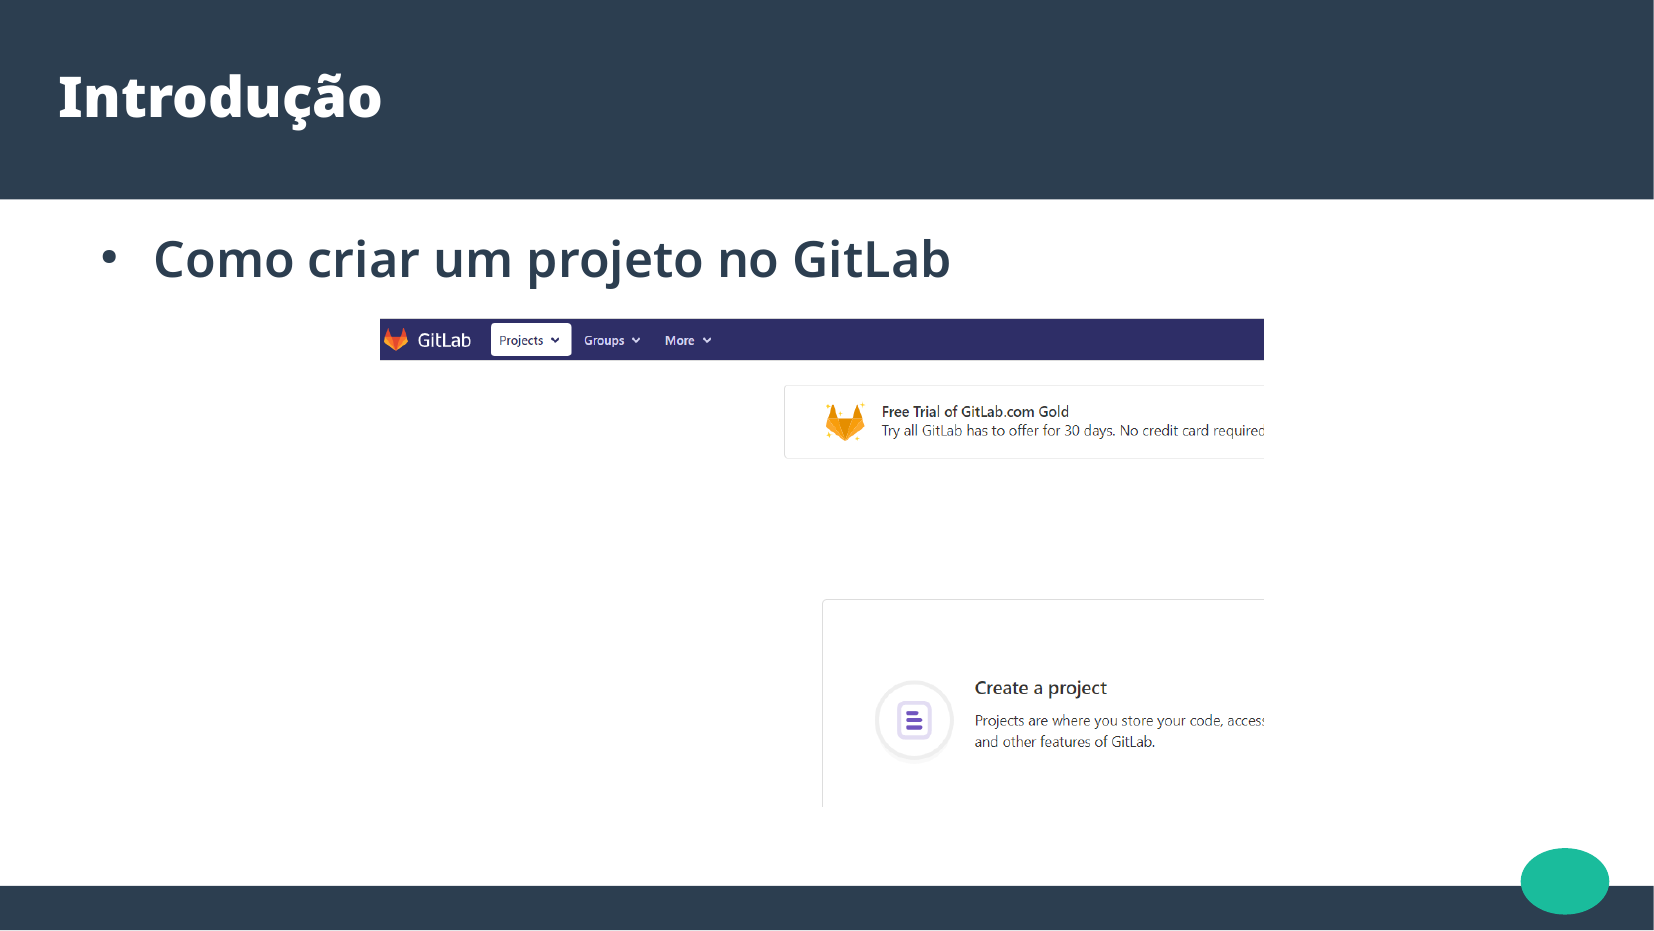

Introdução
# Como criar um projeto no GitLab